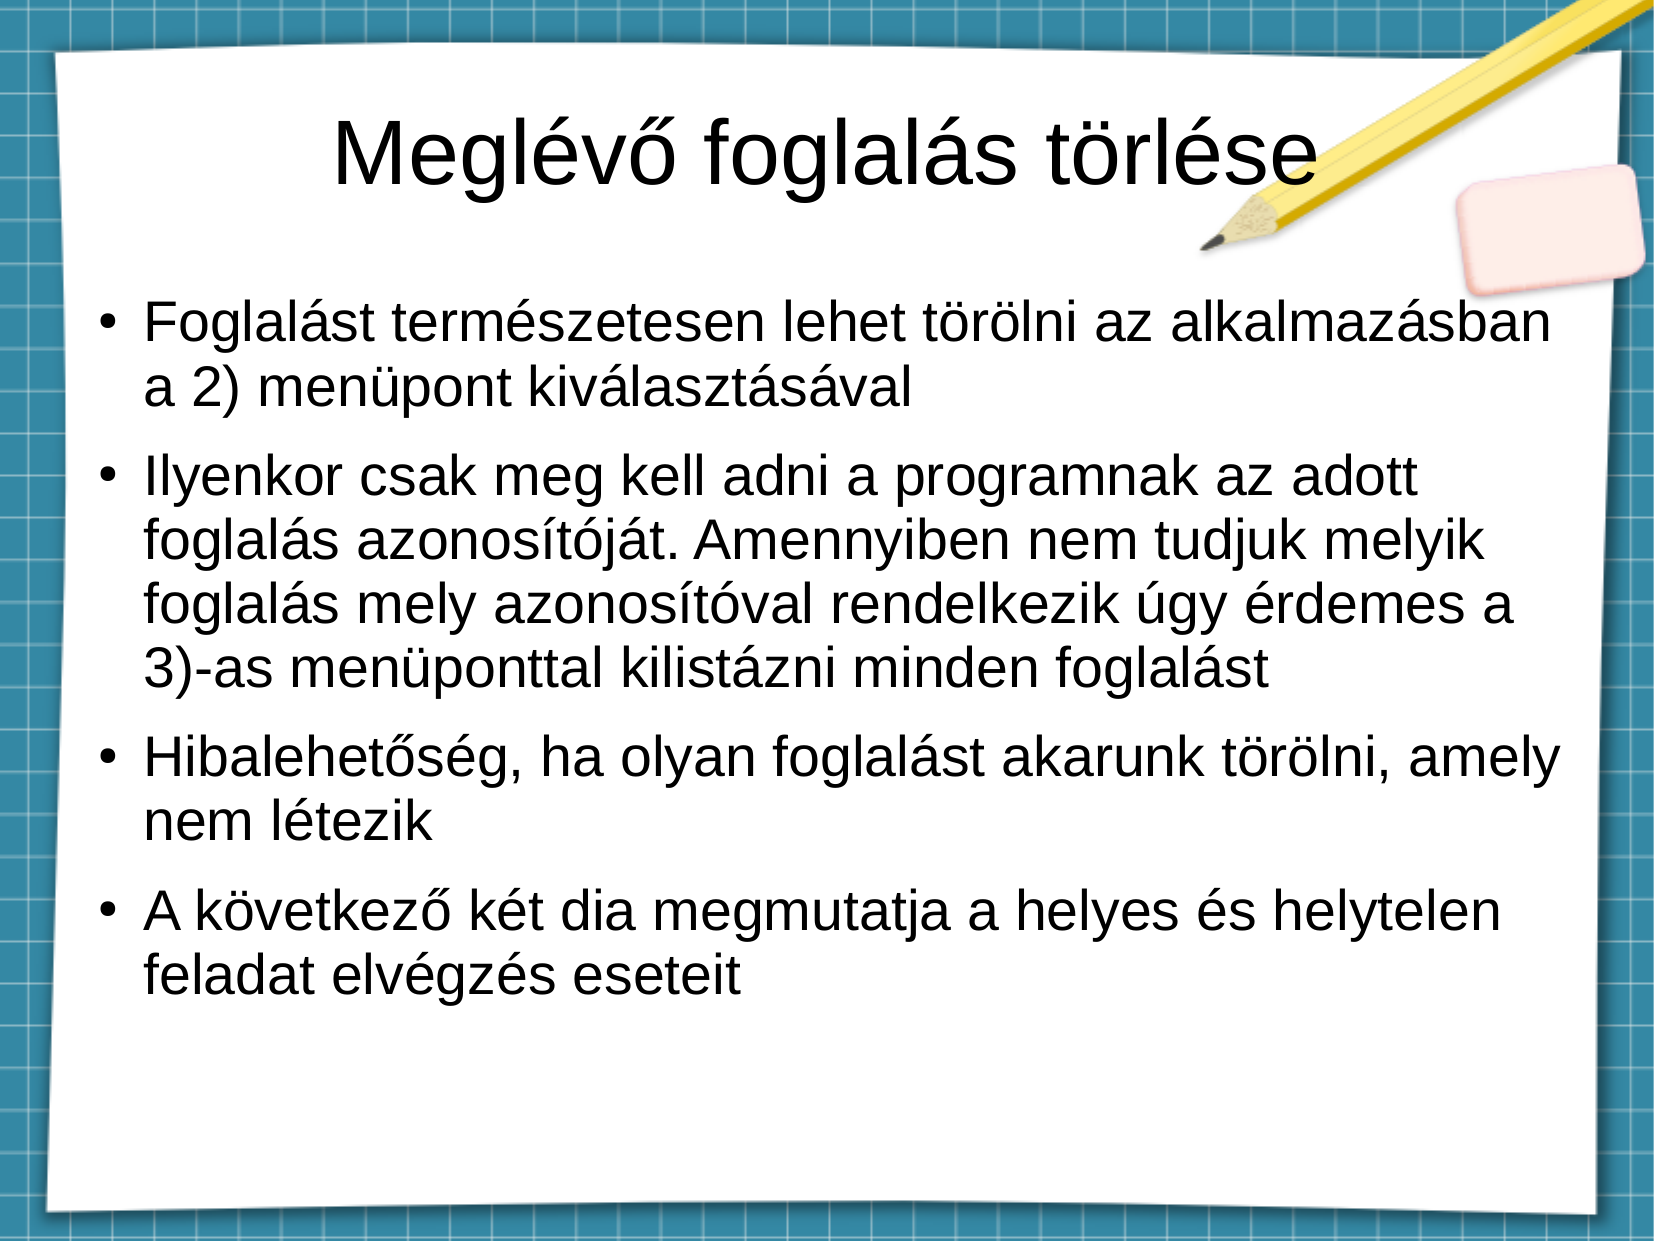

# Meglévő foglalás törlése
Foglalást természetesen lehet törölni az alkalmazásban a 2) menüpont kiválasztásával
Ilyenkor csak meg kell adni a programnak az adott foglalás azonosítóját. Amennyiben nem tudjuk melyik foglalás mely azonosítóval rendelkezik úgy érdemes a 3)-as menüponttal kilistázni minden foglalást
Hibalehetőség, ha olyan foglalást akarunk törölni, amely nem létezik
A következő két dia megmutatja a helyes és helytelen feladat elvégzés eseteit